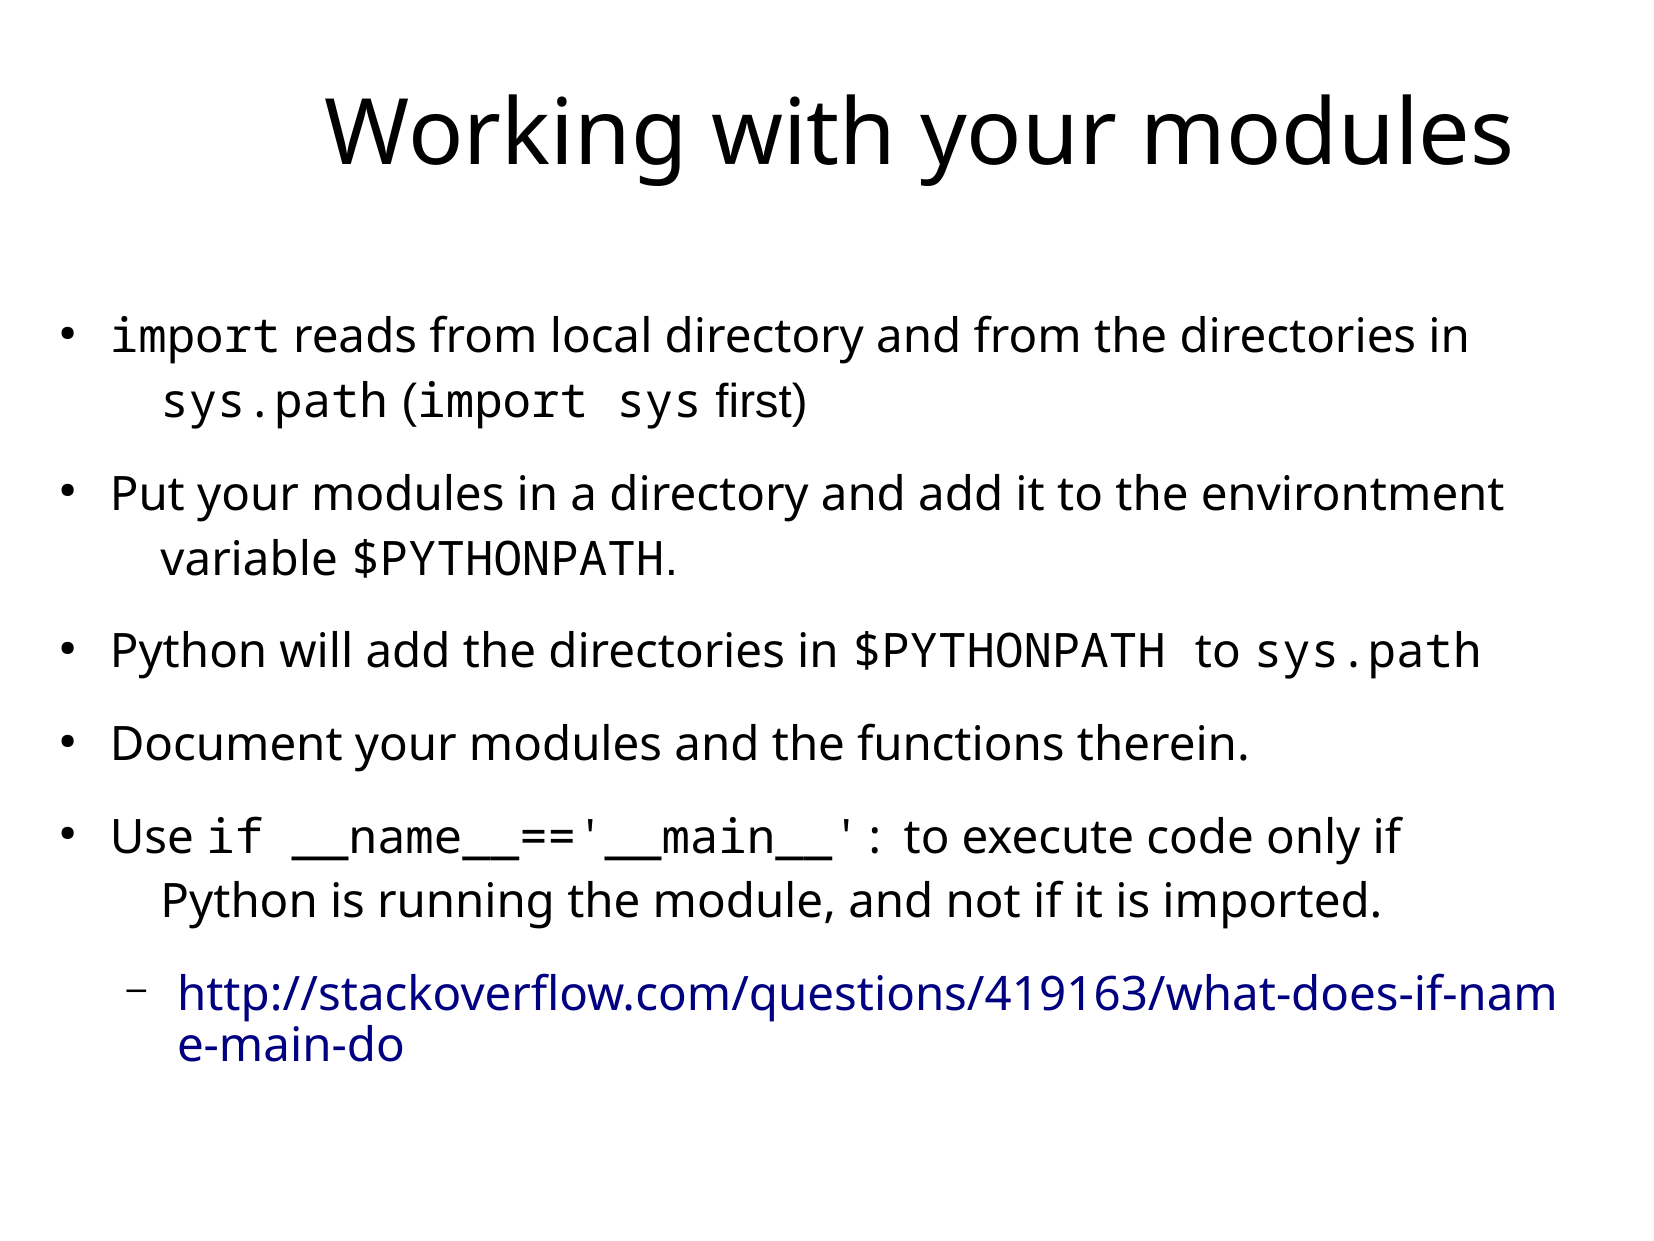

# Working with your modules
import reads from local directory and from the directories in sys.path (import sys first)
Put your modules in a directory and add it to the environtment variable $PYTHONPATH.
Python will add the directories in $PYTHONPATH to sys.path
Document your modules and the functions therein.
Use if __name__=='__main__': to execute code only if Python is running the module, and not if it is imported.
http://stackoverflow.com/questions/419163/what-does-if-name-main-do